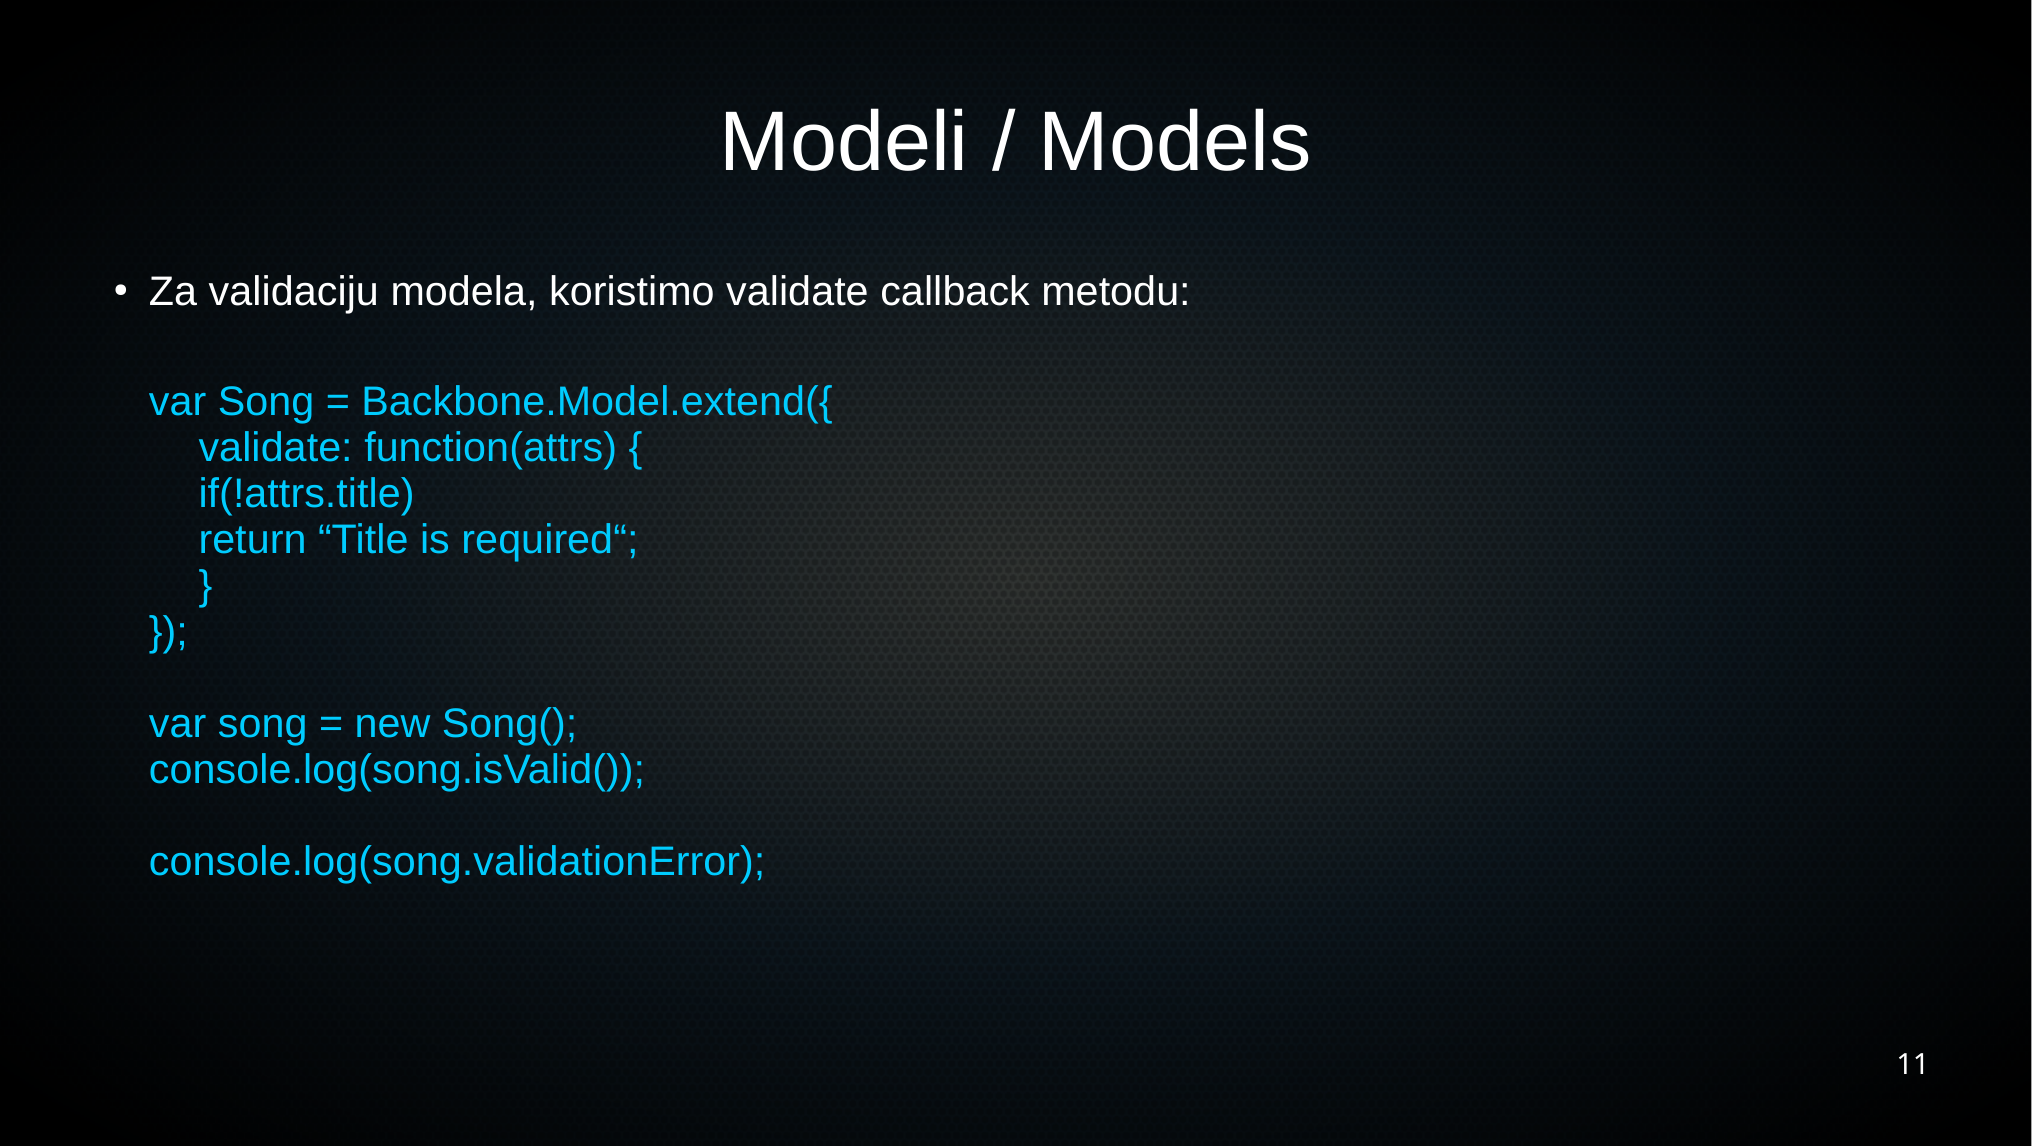

# Modeli / Models
Za validaciju modela, koristimo validate callback metodu:
var Song = Backbone.Model.extend({
	validate: function(attrs) {
		if(!attrs.title)
			return “Title is required“;
	}
});
var song = new Song();
console.log(song.isValid());
console.log(song.validationError);
11